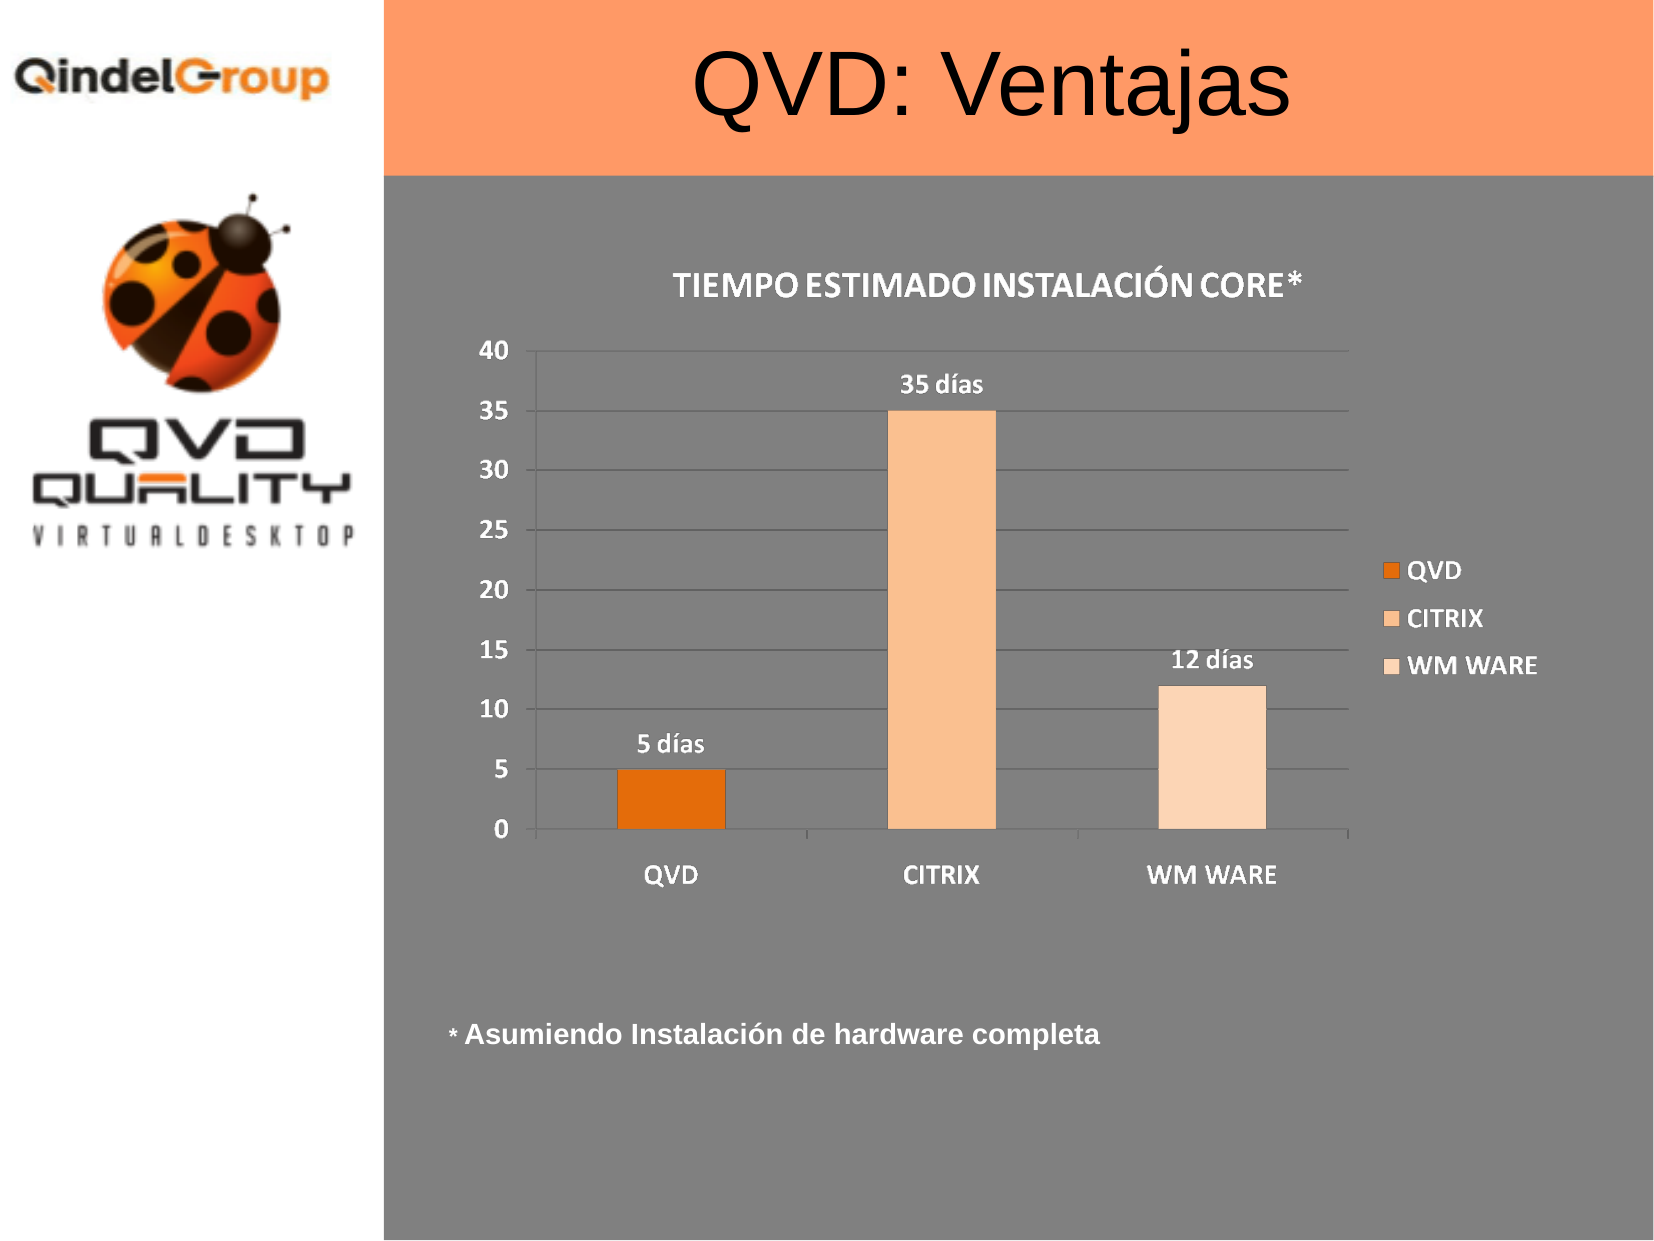

# QVD: Ventajas
* Asumiendo Instalación de hardware completa